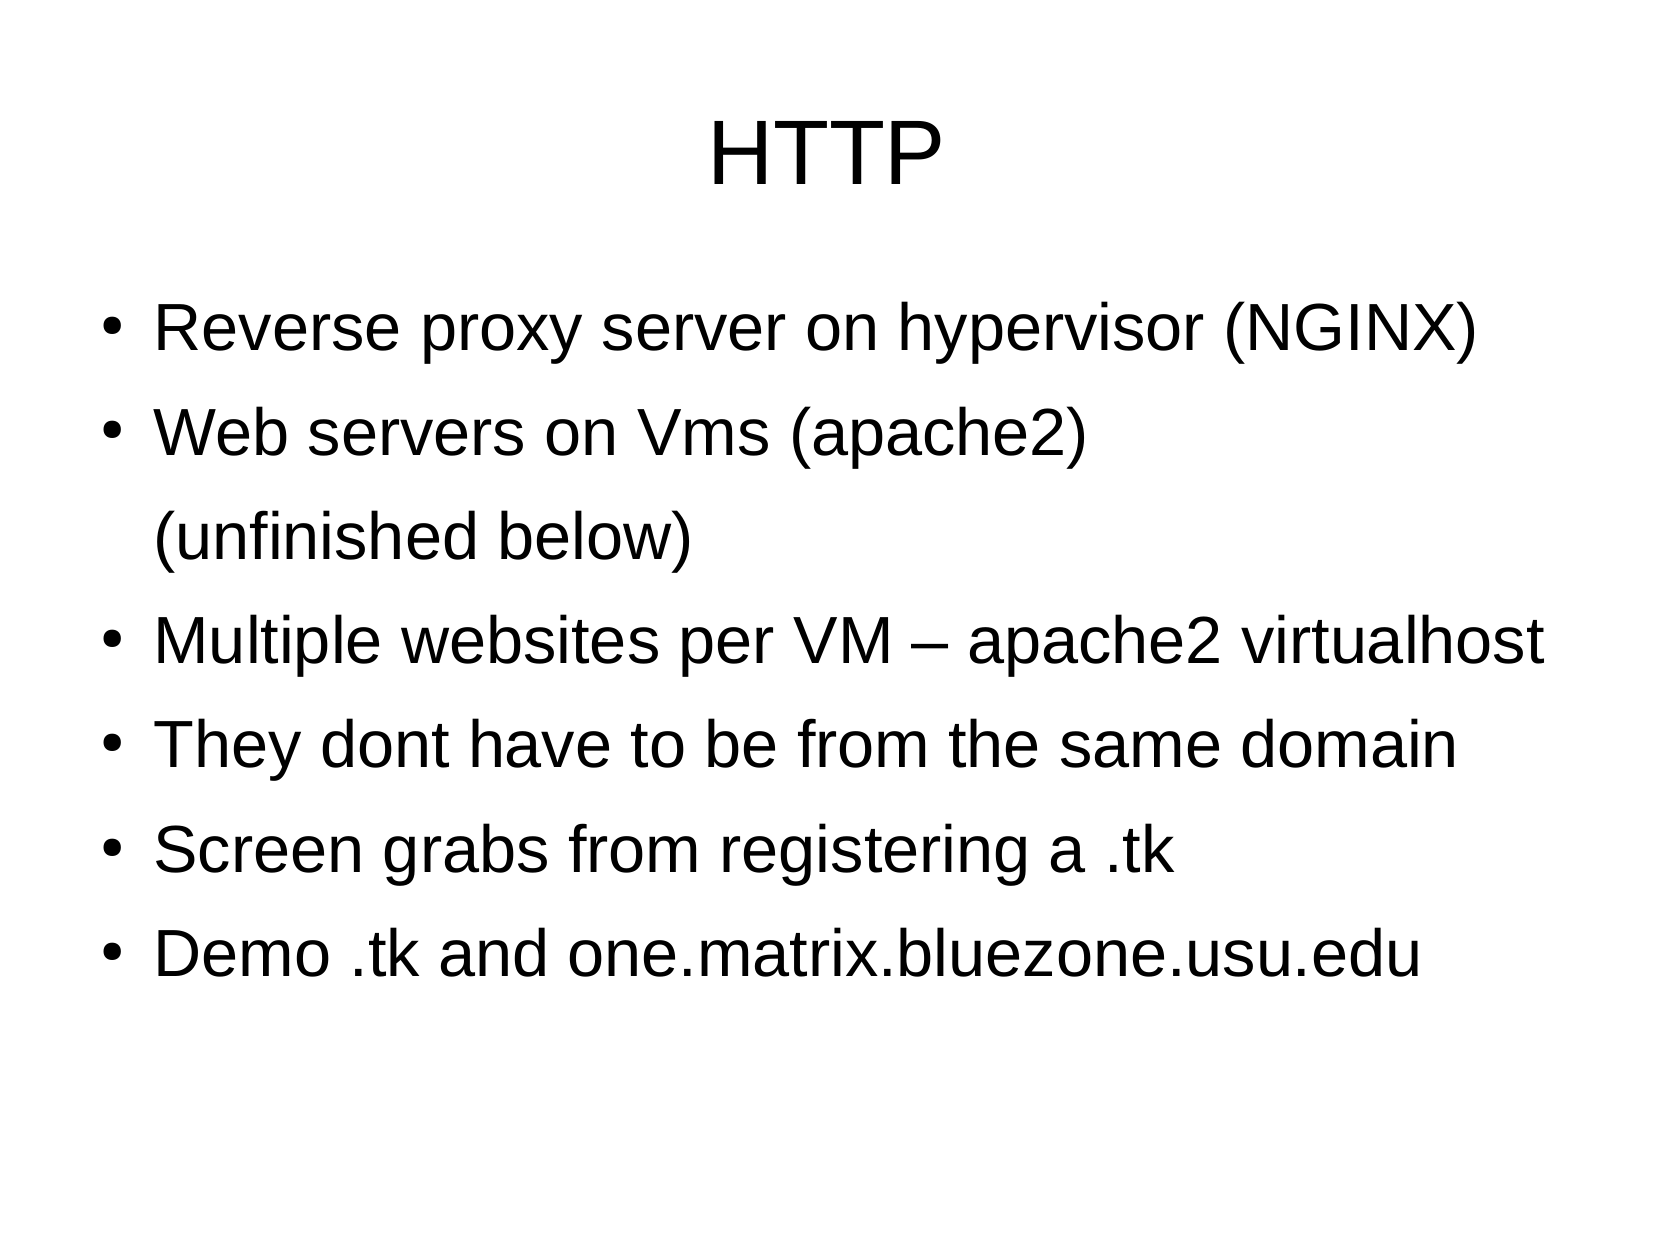

# HTTP
Reverse proxy server on hypervisor (NGINX)
Web servers on Vms (apache2)
(unfinished below)
Multiple websites per VM – apache2 virtualhost
They dont have to be from the same domain
Screen grabs from registering a .tk
Demo .tk and one.matrix.bluezone.usu.edu